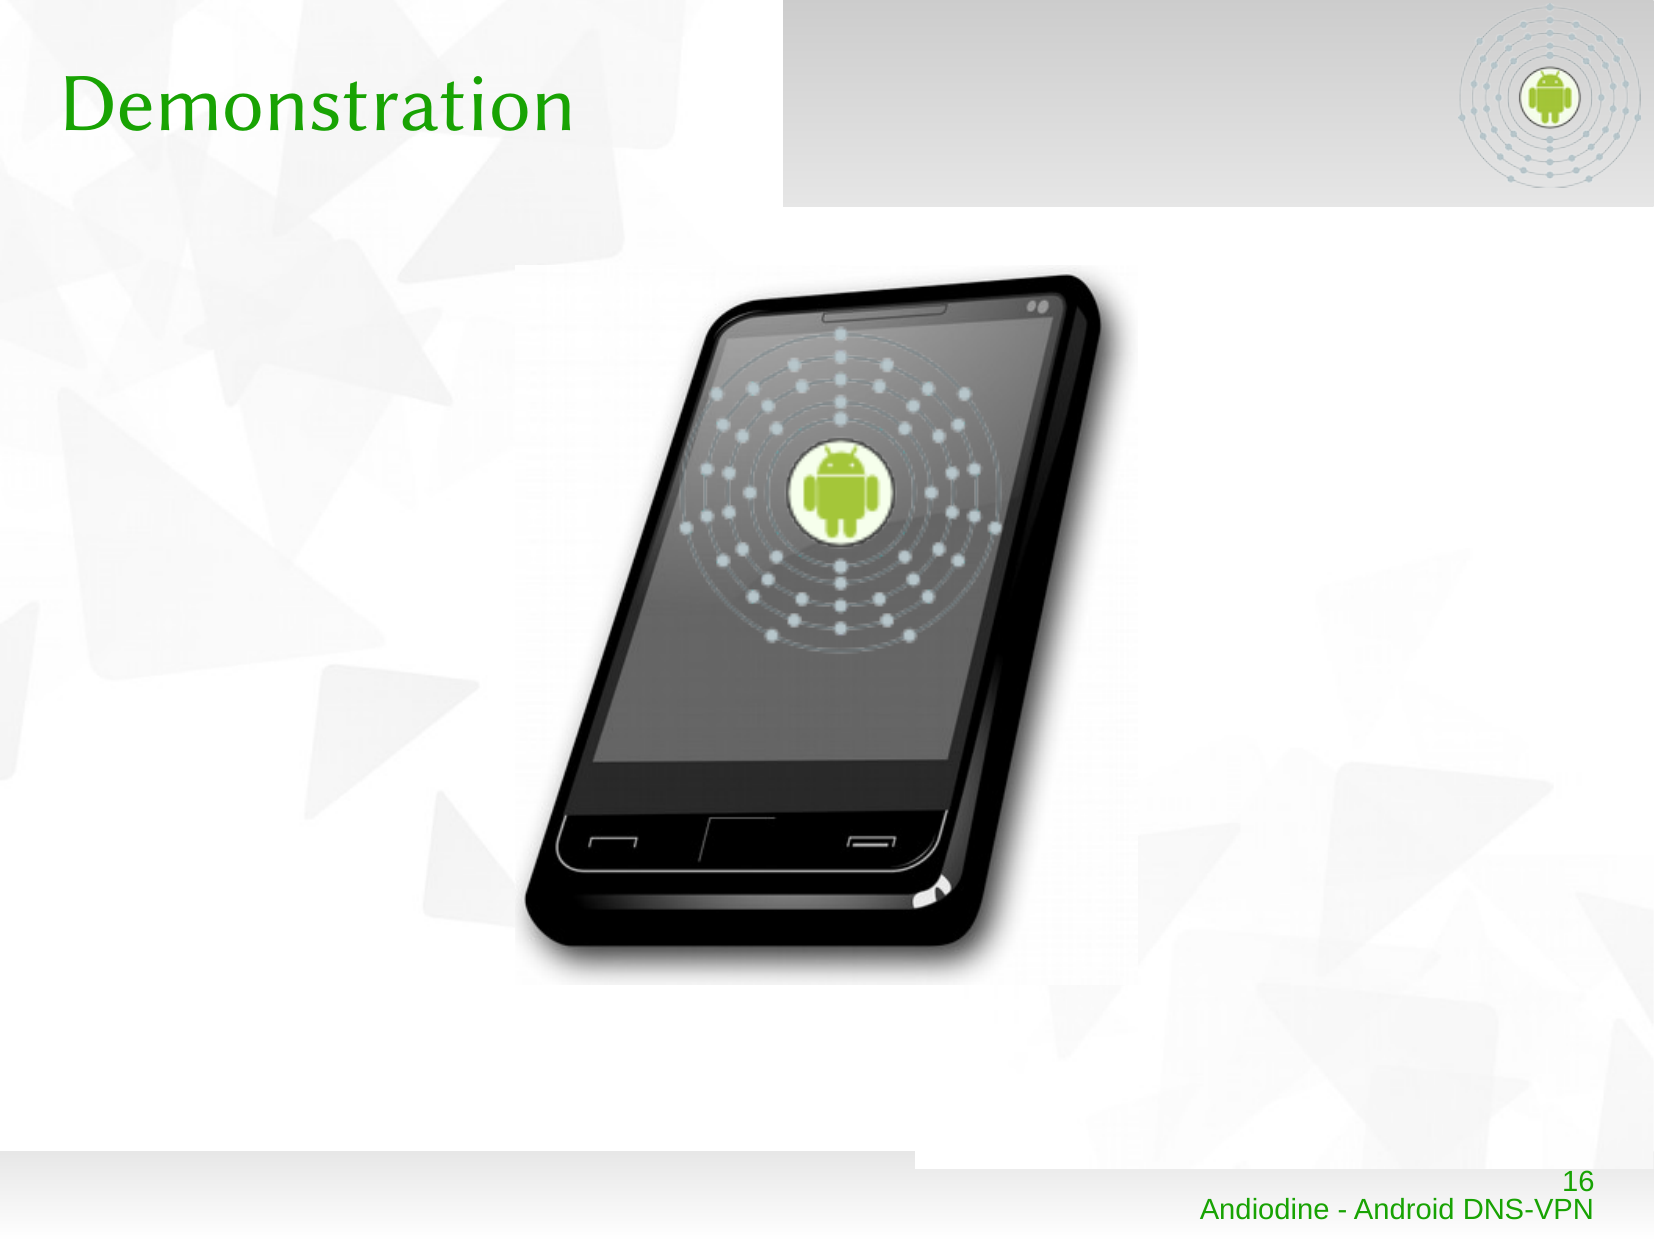

# Demonstration
16
Andiodine - Android DNS-VPN